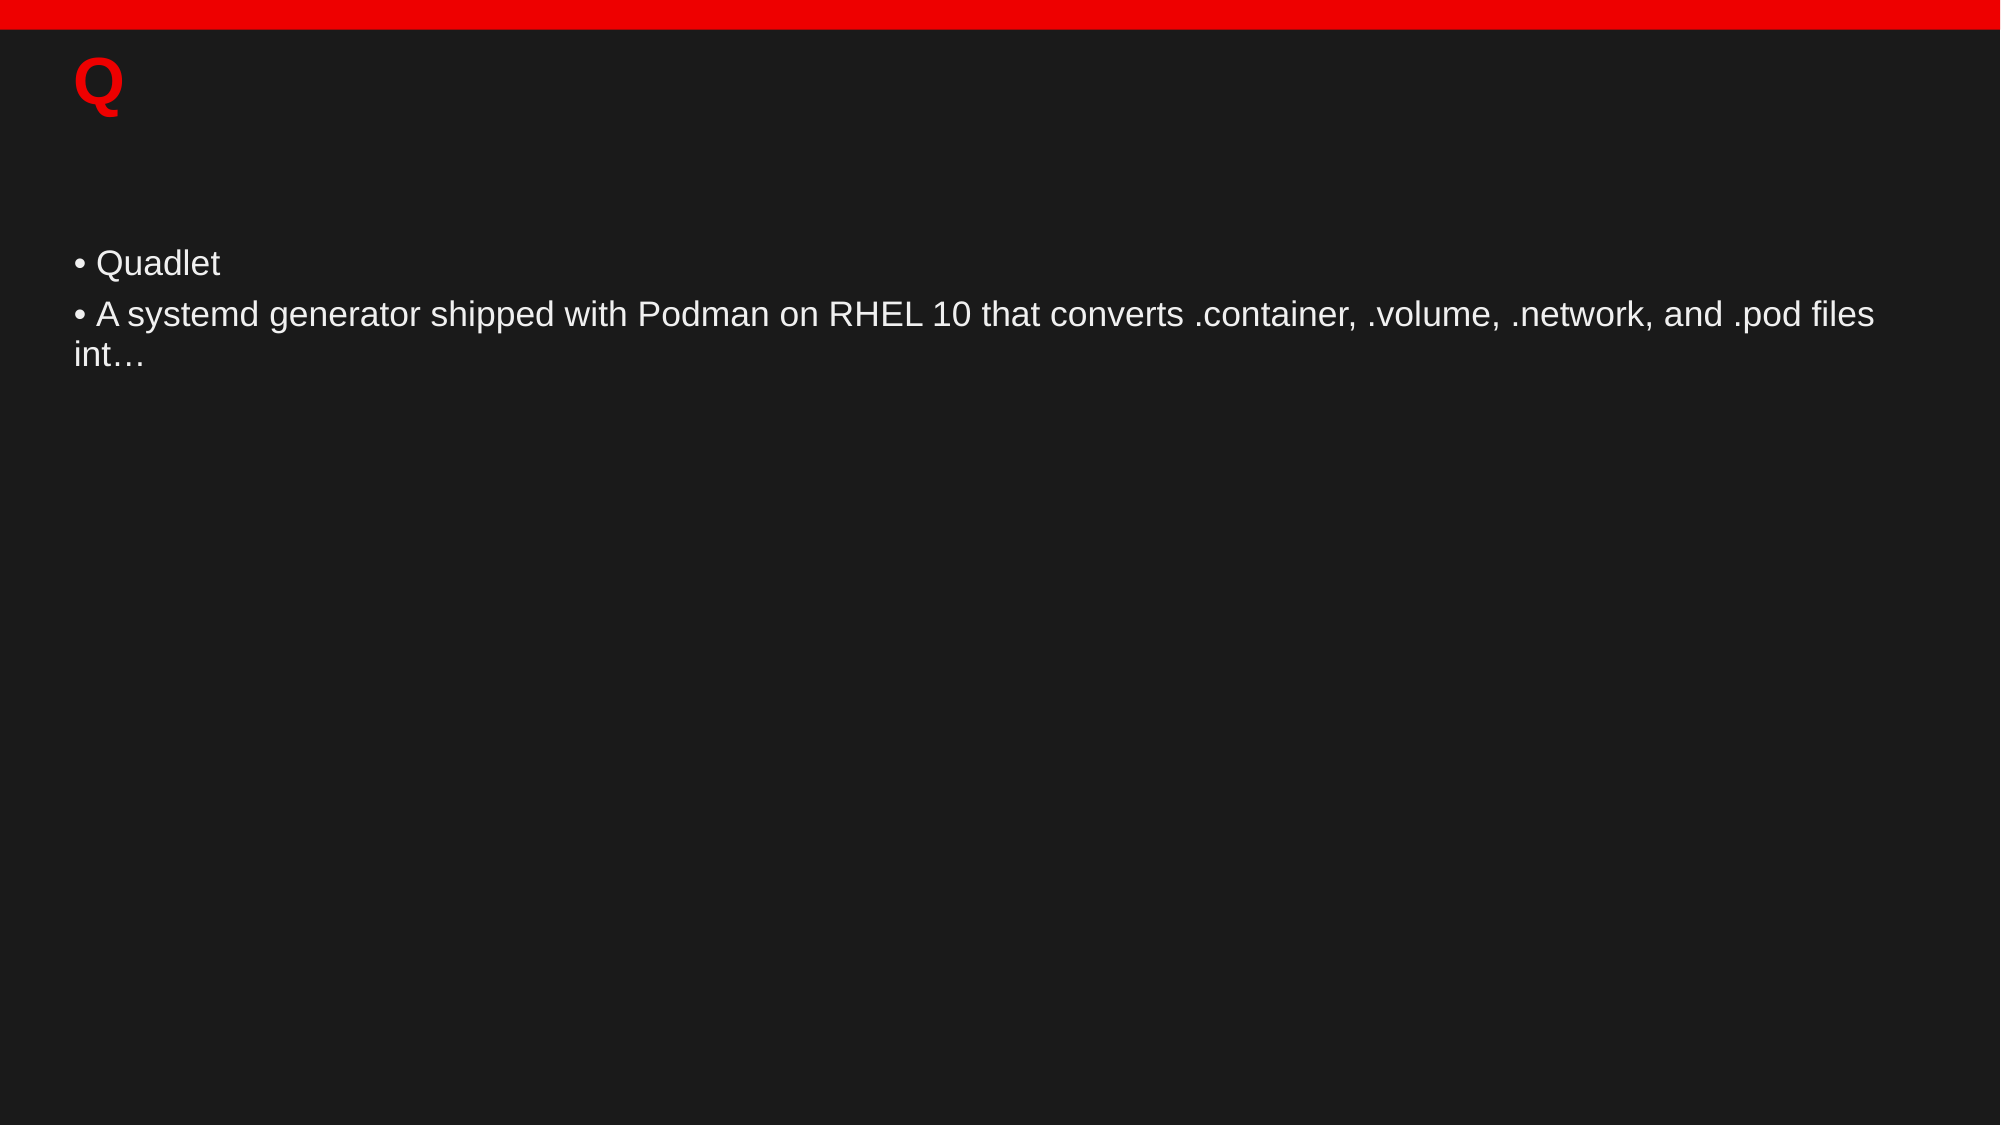

Q
• Quadlet
• A systemd generator shipped with Podman on RHEL 10 that converts .container, .volume, .network, and .pod files int…